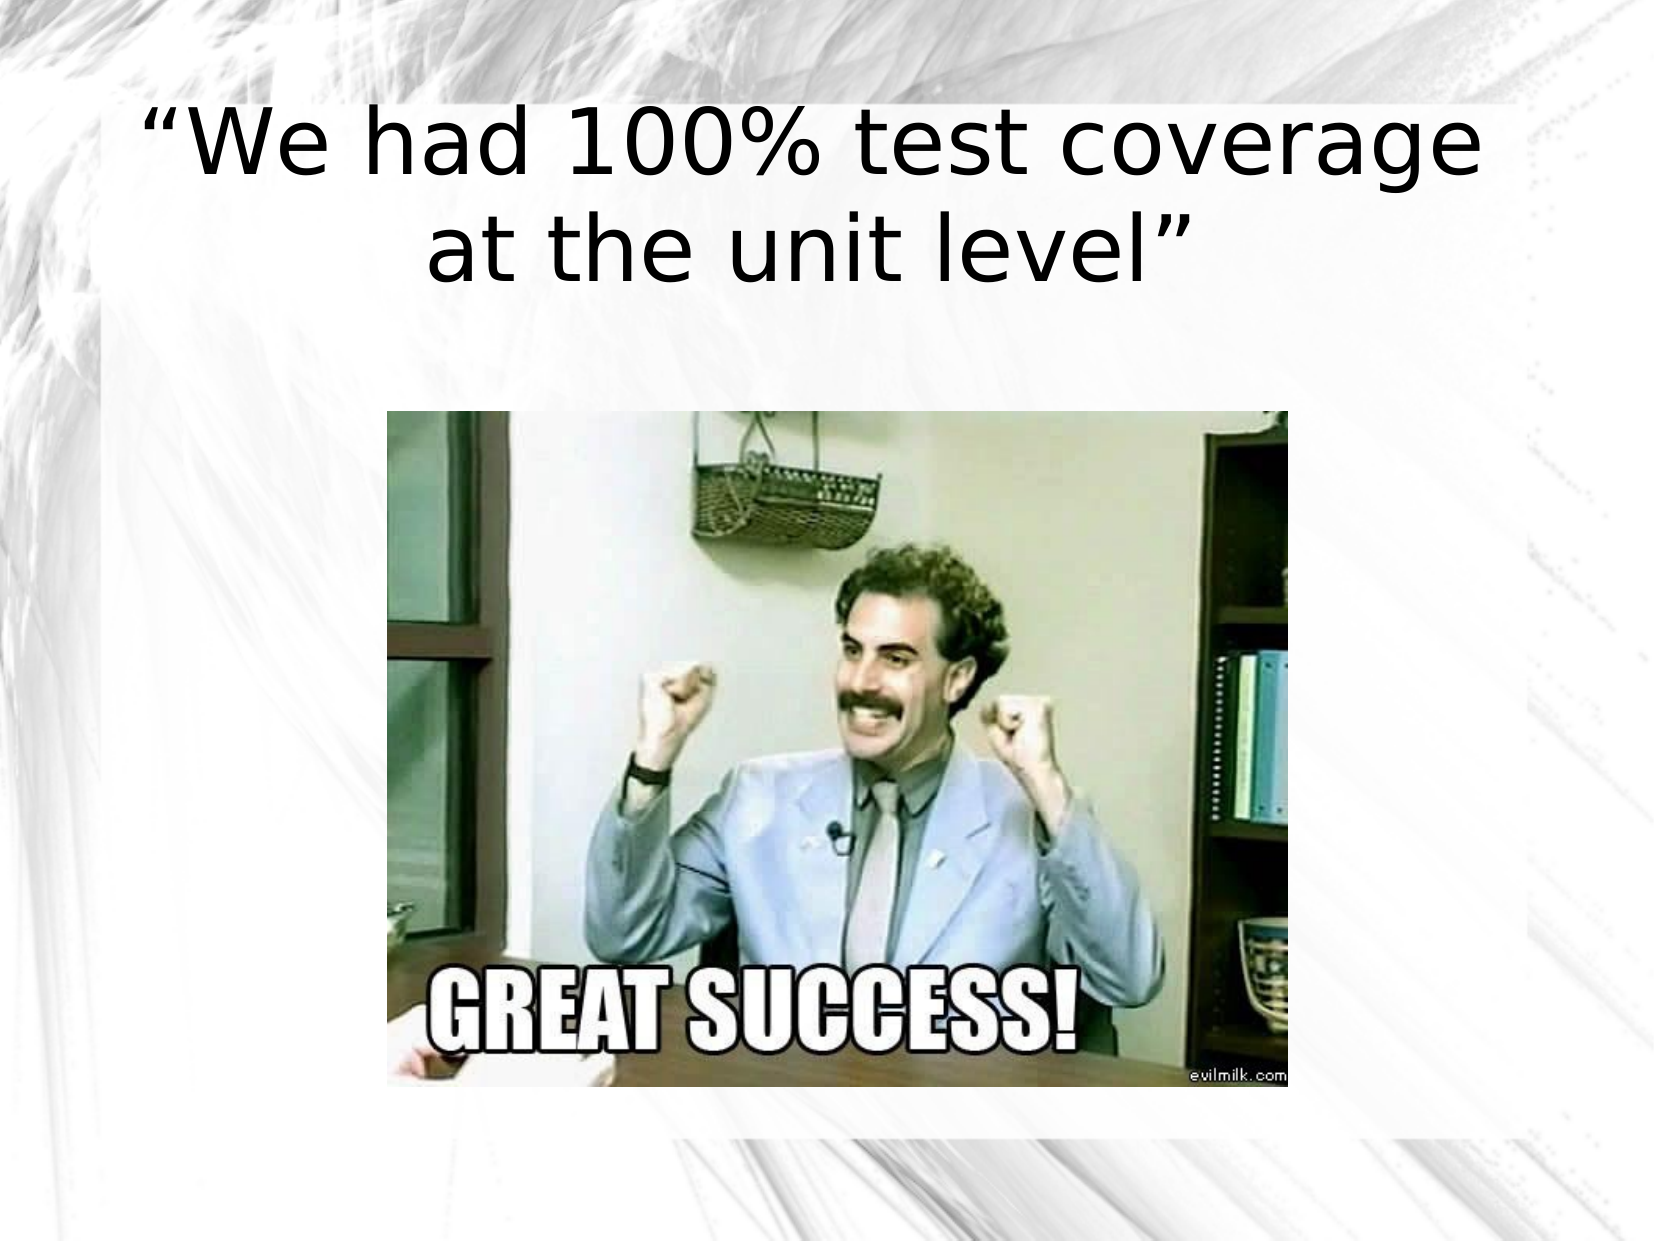

# “We had 100% test coverage at the unit level”
@robashton